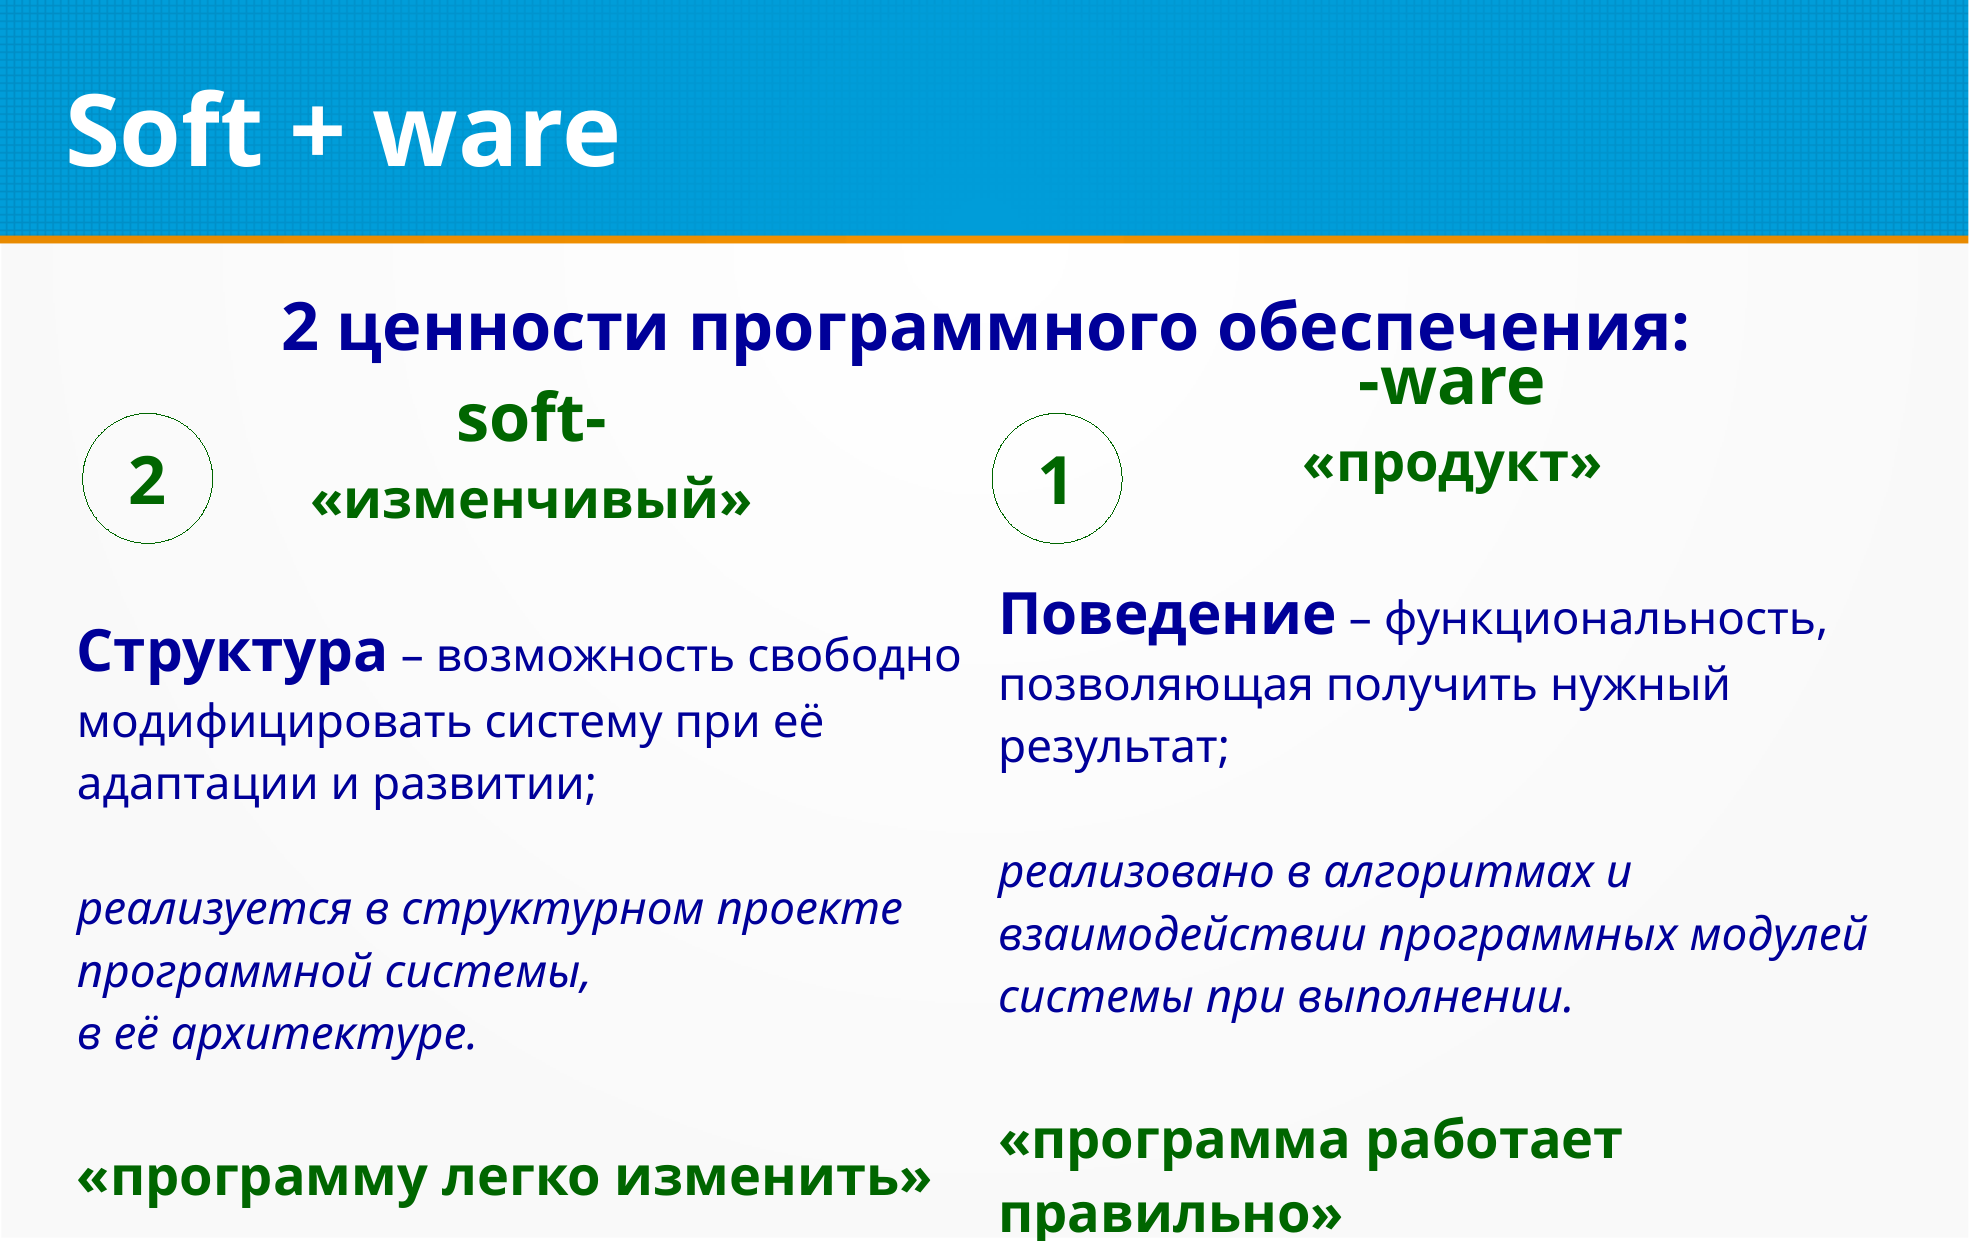

Soft + ware
2 ценности программного обеспечения:
-ware
«продукт»
Поведение – функциональность, позволяющая получить нужный результат;
реализовано в алгоритмах и взаимодействии программных модулей системы при выполнении.
«программа работает правильно»
soft-
«изменчивый»
Структура – возможность свободно модифицировать систему при её адаптации и развитии;
реализуется в структурном проекте программной системы,
в её архитектуре.
«программу легко изменить»
2
1